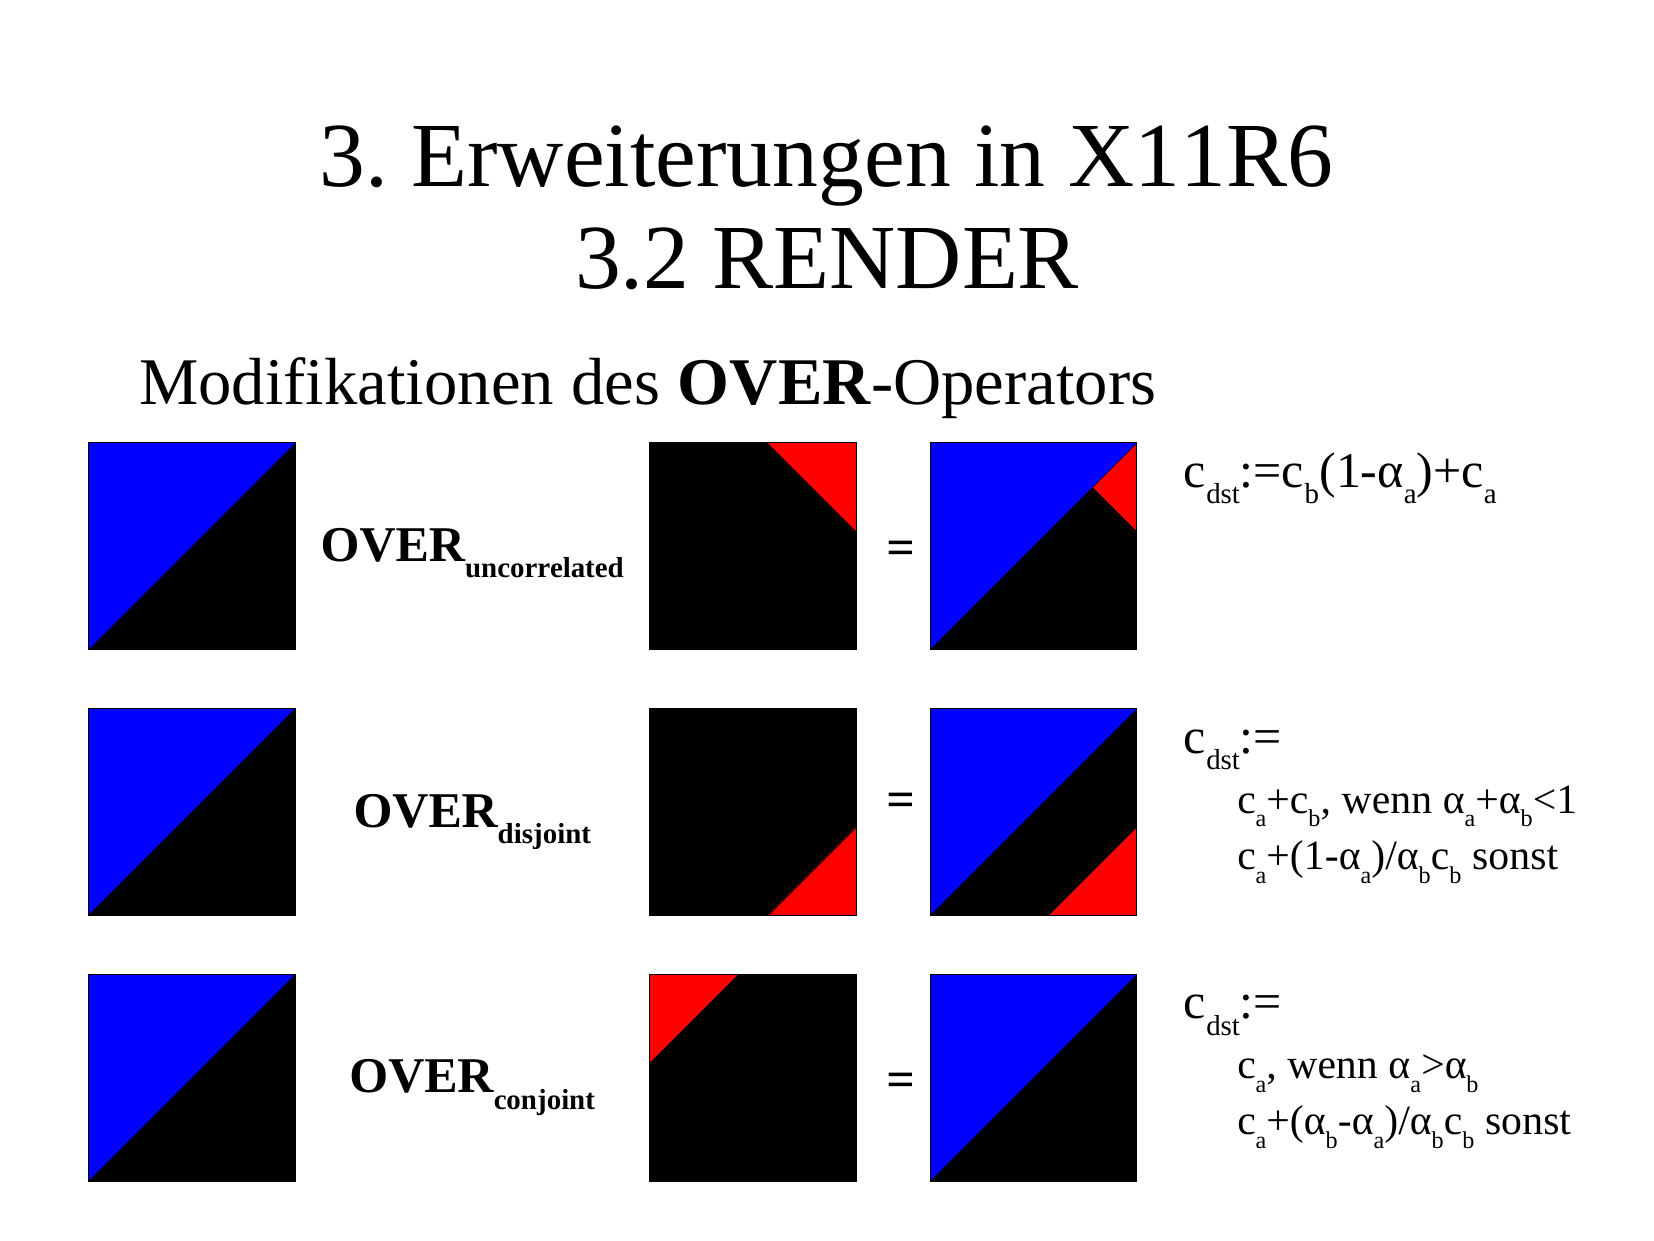

# 3. Erweiterungen in X11R6 3.2 RENDER
Modifikationen des OVER-Operators
cdst:=cb(1-αa)+ca
cdst:=
ca+cb, wenn αa+αb<1
ca+(1-αa)/αbcb sonst
cdst:=
ca, wenn αa>αb
ca+(αb-αa)/αbcb sonst
OVERuncorrelated
=
=
OVERdisjoint
OVERconjoint
=